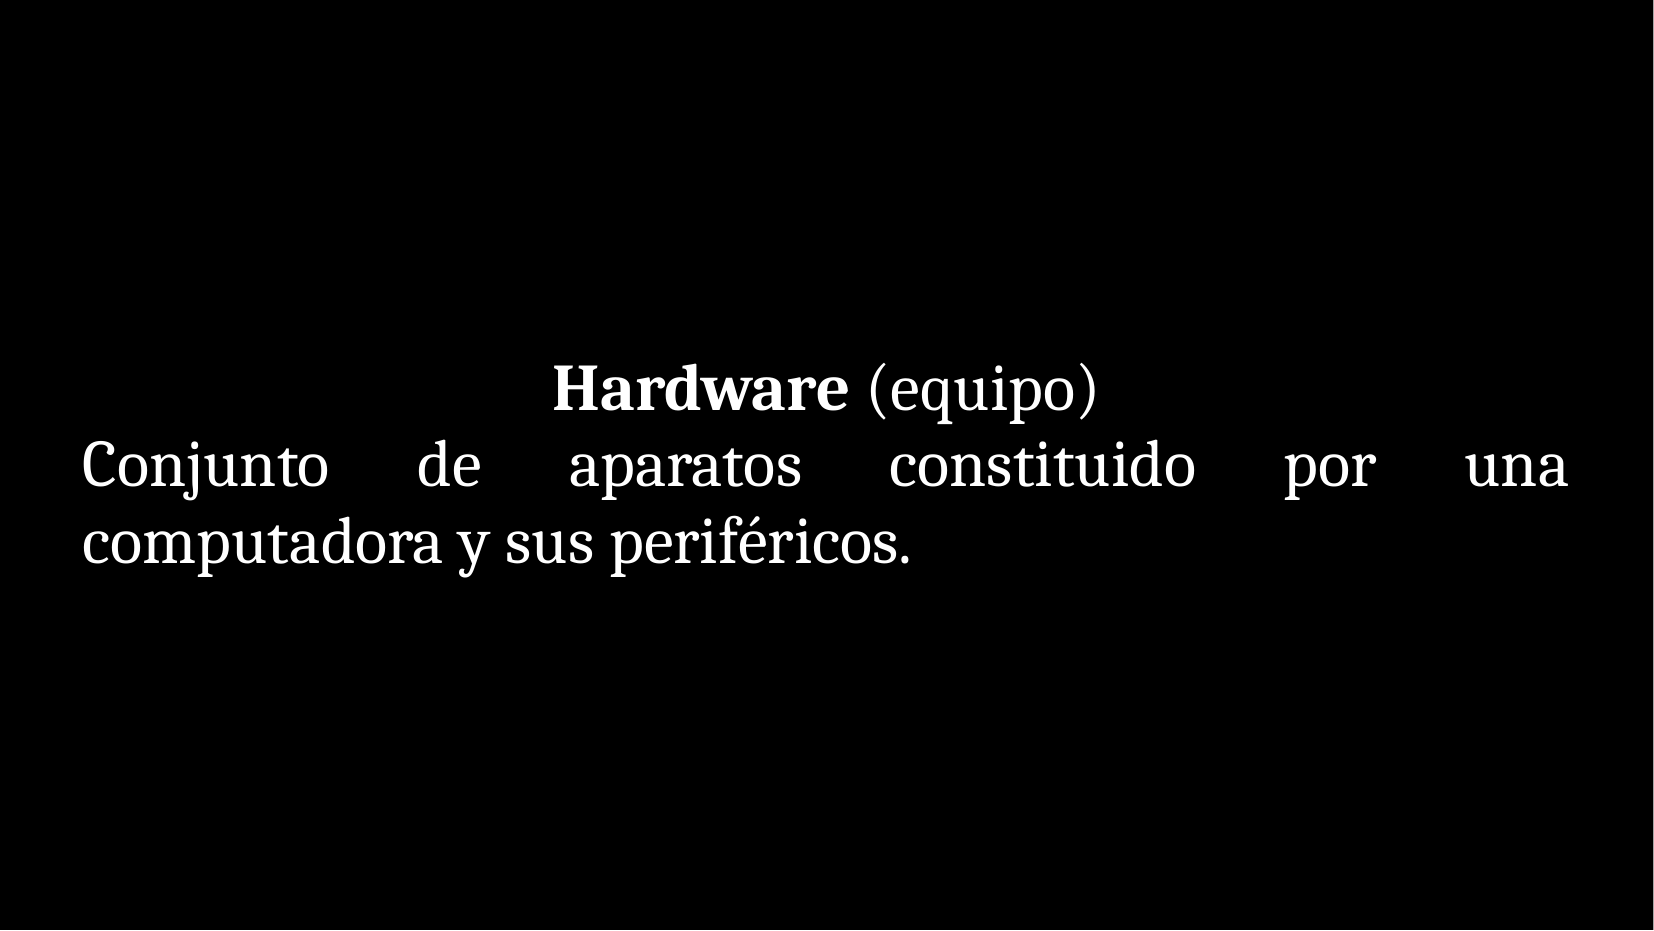

# Hardware (equipo)
Conjunto de aparatos constituido por una computadora y sus periféricos.